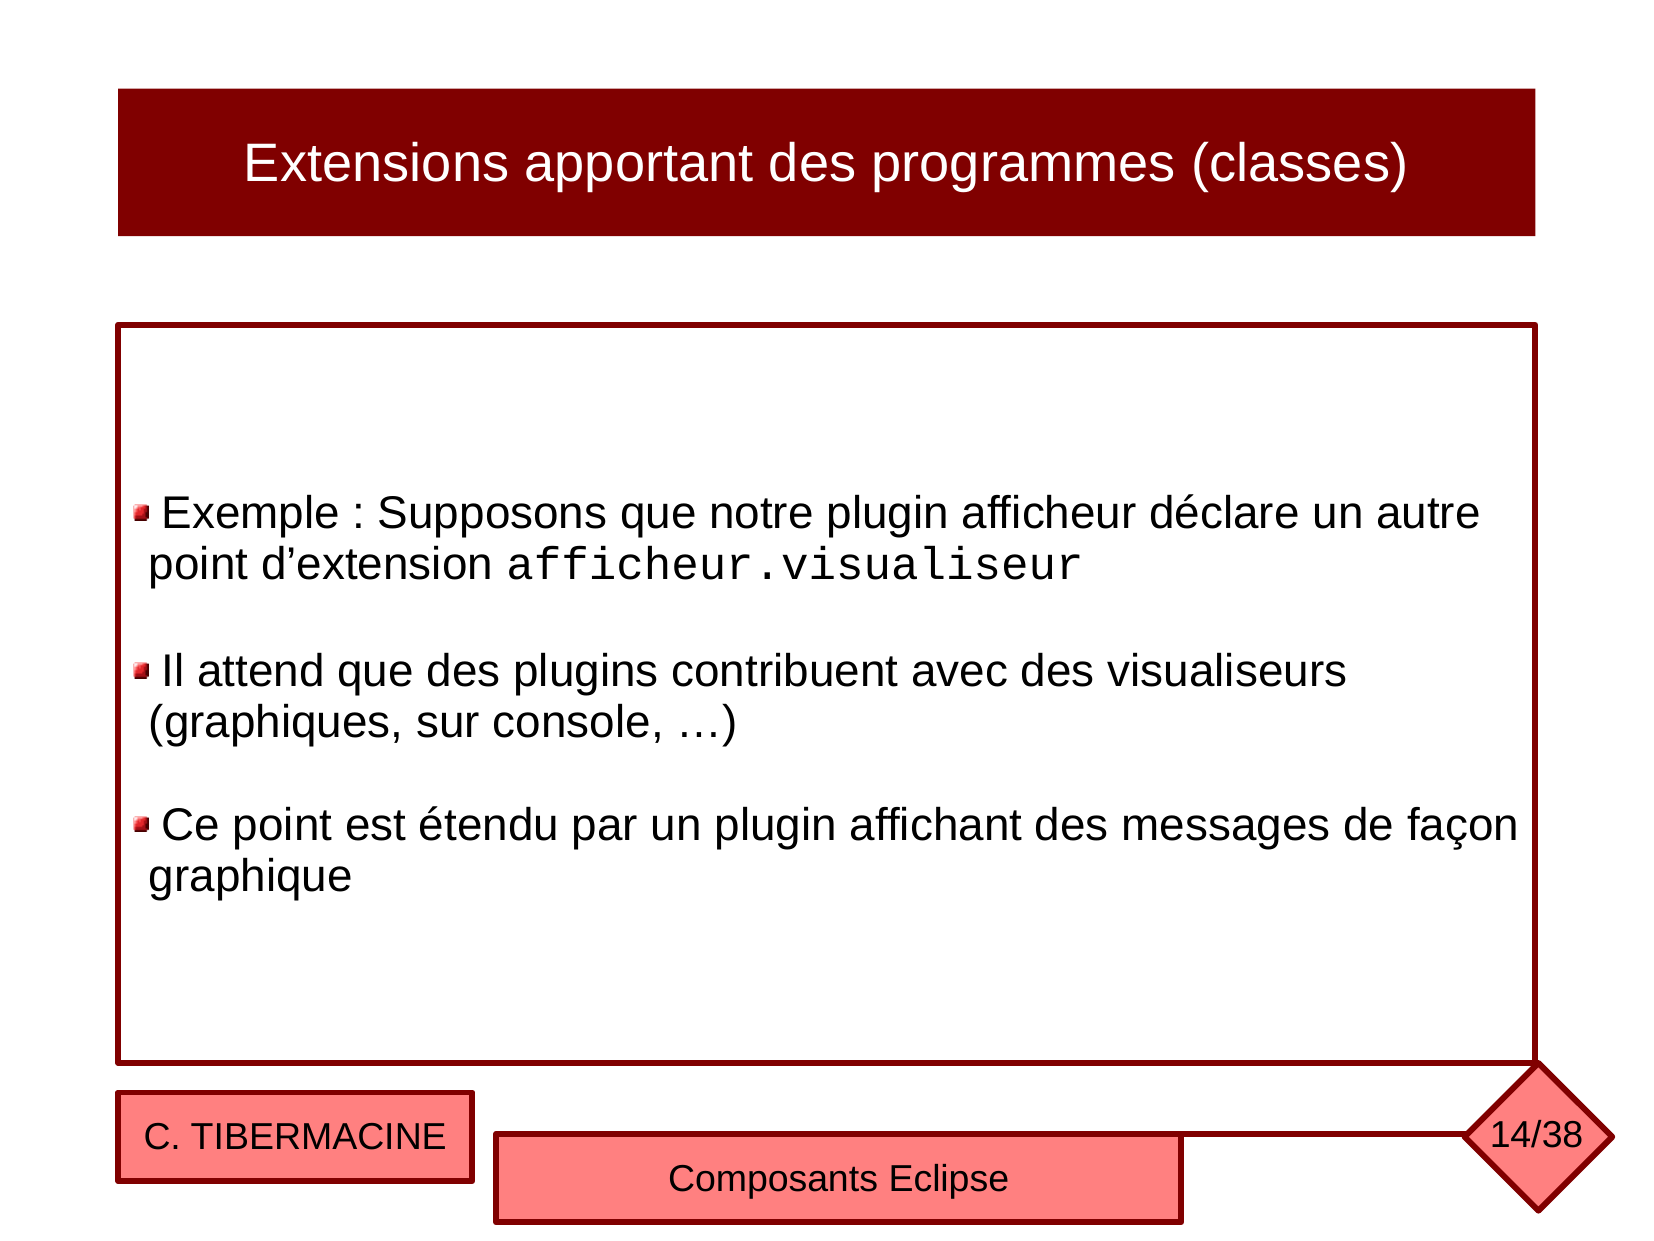

Extensions apportant des programmes (classes)
 Exemple : Supposons que notre plugin afficheur déclare un autre
point d’extension afficheur.visualiseur
 Il attend que des plugins contribuent avec des visualiseurs
(graphiques, sur console, …)
 Ce point est étendu par un plugin affichant des messages de façon
graphique
C. TIBERMACINE
Composants Eclipse